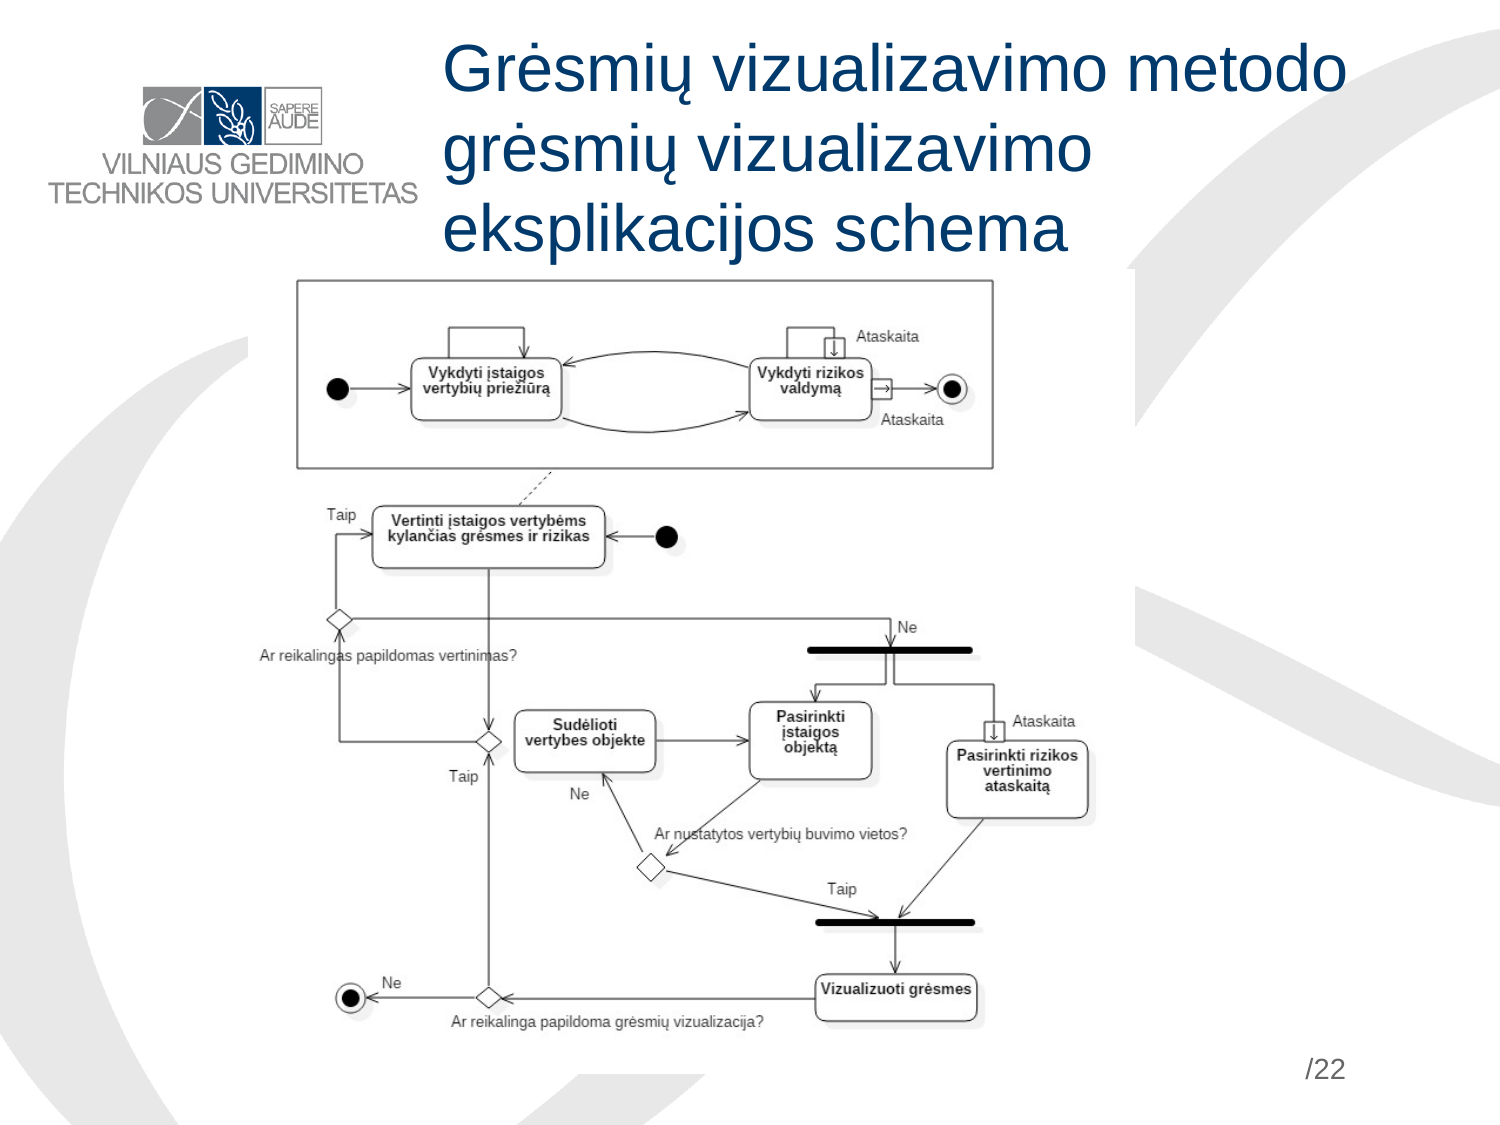

Grėsmių vizualizavimo metodo grėsmių vizualizavimo eksplikacijos schema
/22